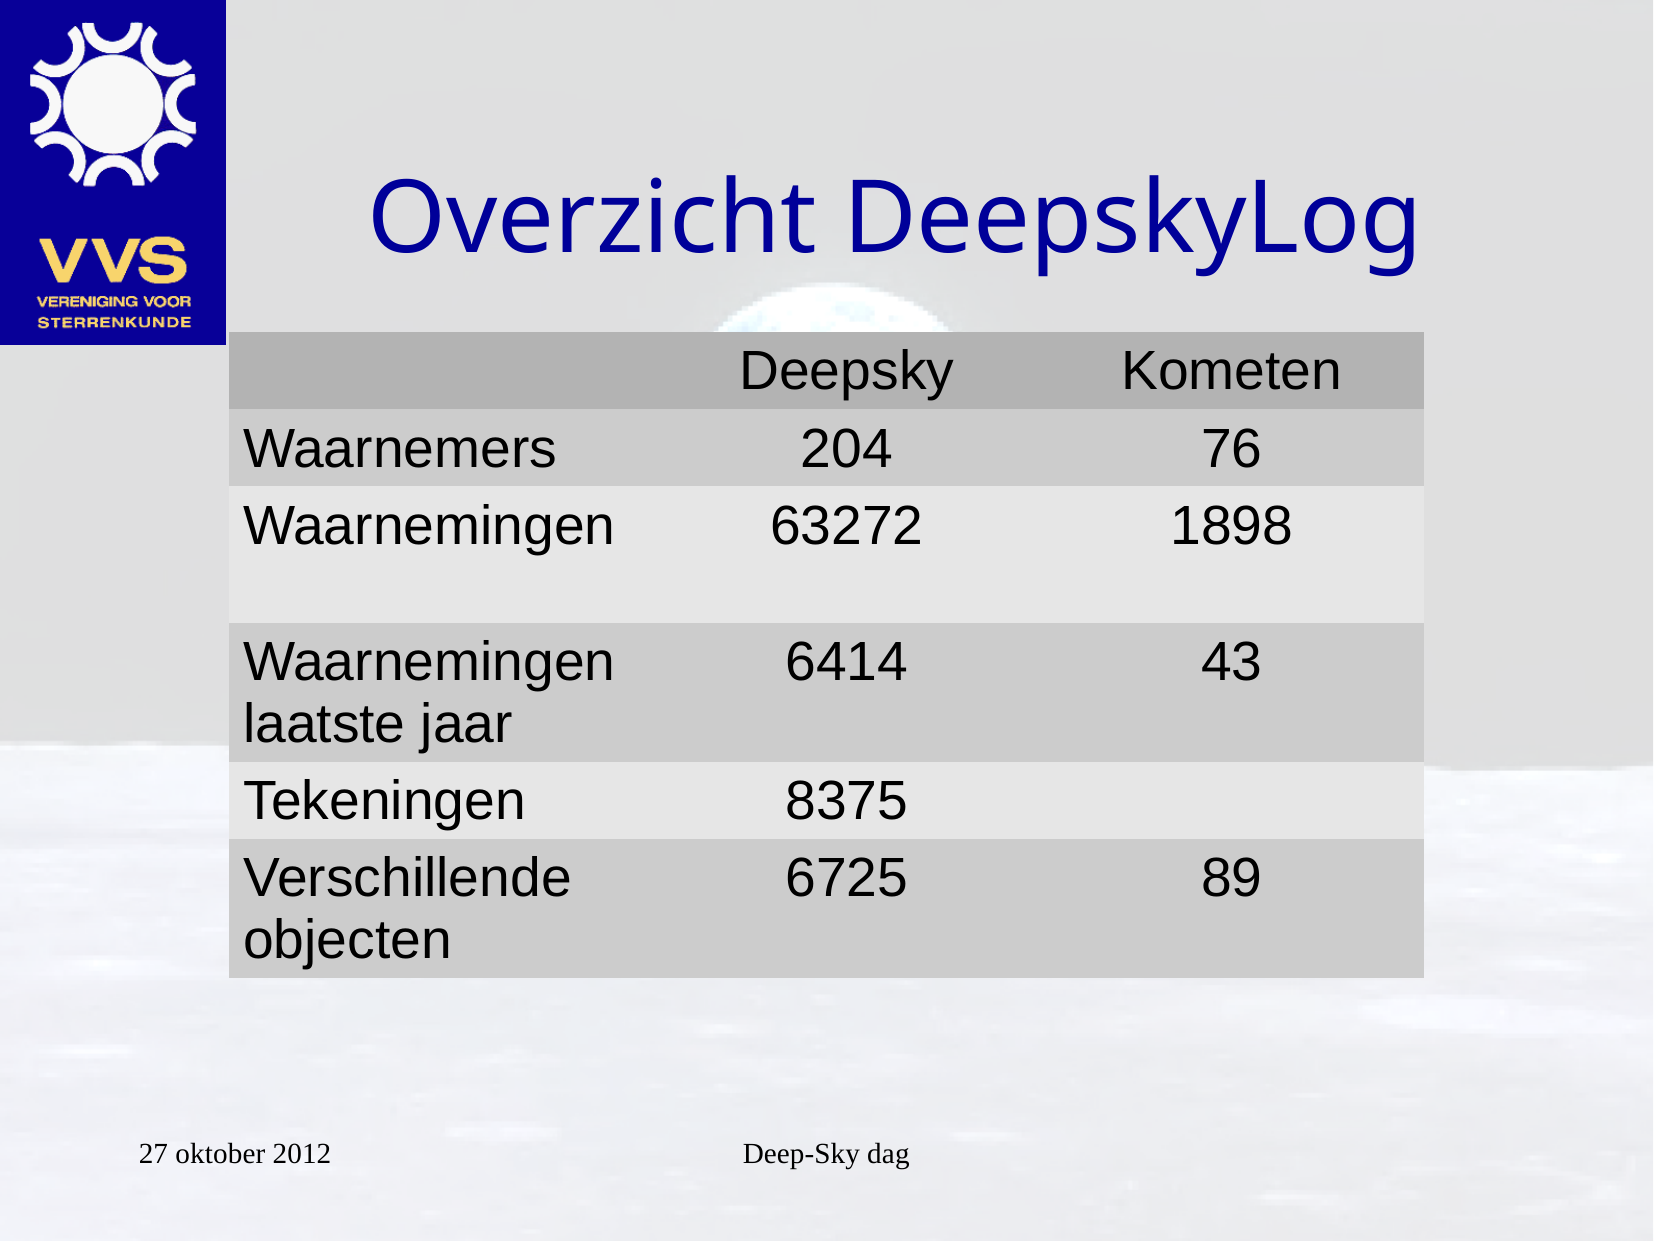

# Overzicht DeepskyLog
| | Deepsky | Kometen |
| --- | --- | --- |
| Waarnemers | 204 | 76 |
| Waarnemingen | 63272 | 1898 |
| Waarnemingen laatste jaar | 6414 | 43 |
| Tekeningen | 8375 | |
| Verschillende objecten | 6725 | 89 |
27 oktober 2012
Deep-Sky dag